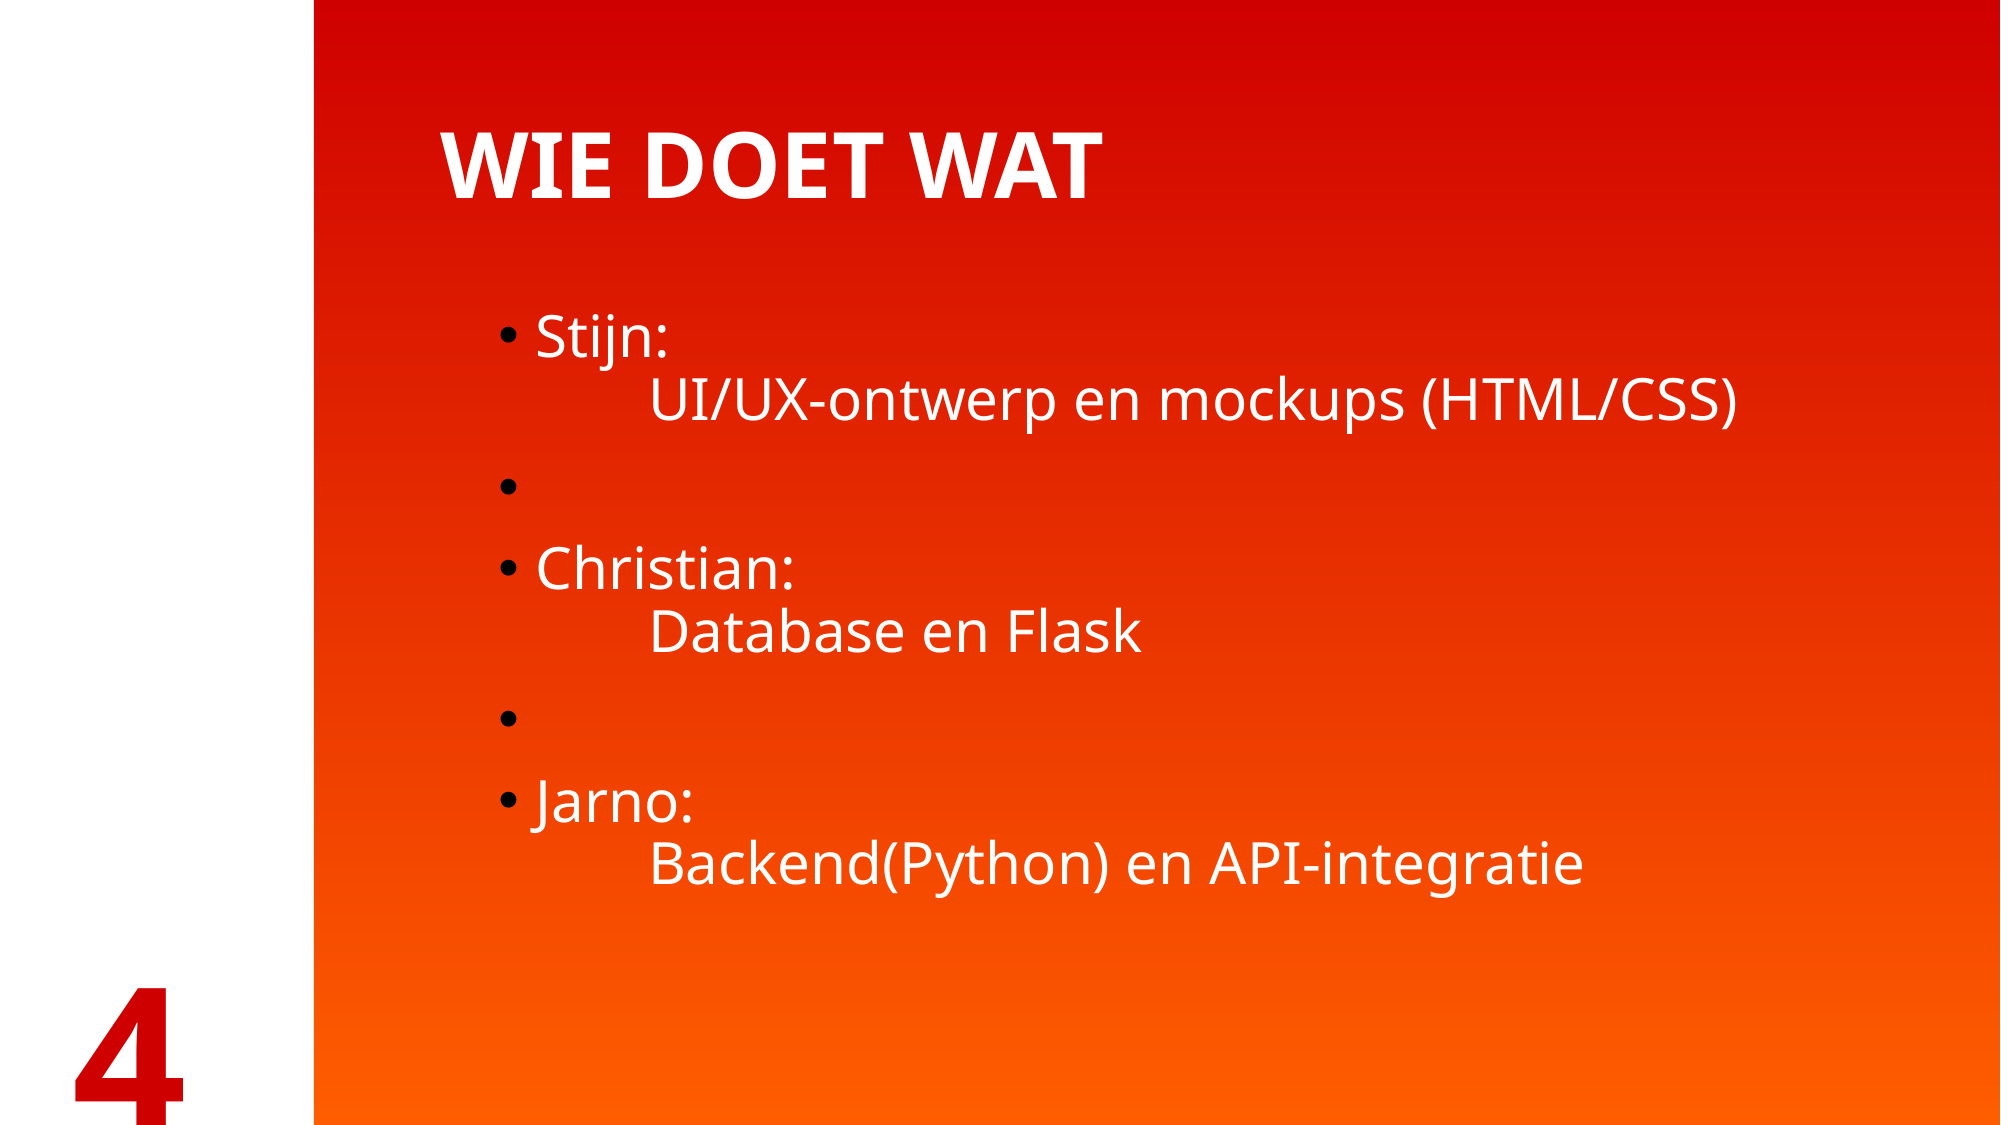

# WIE DOET WAT
Stijn:
	UI/UX-ontwerp en mockups (HTML/CSS)
Christian:
	Database en Flask
Jarno:
	Backend(Python) en API-integratie
4